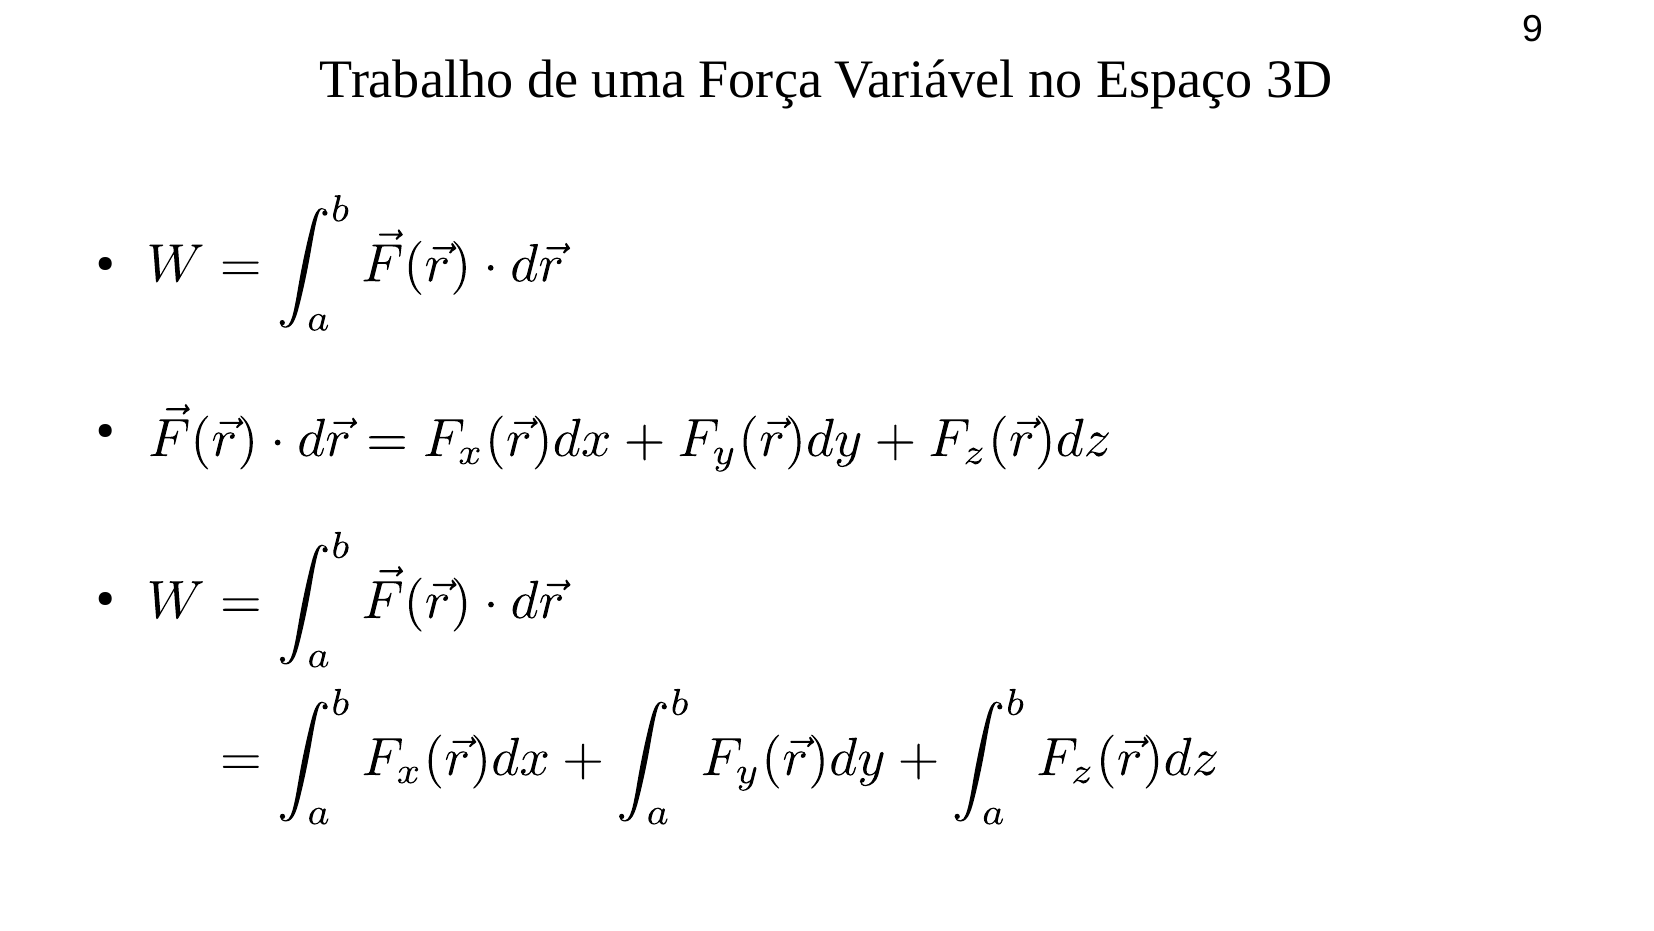

Trabalho de uma Força Variável no Espaço 3D